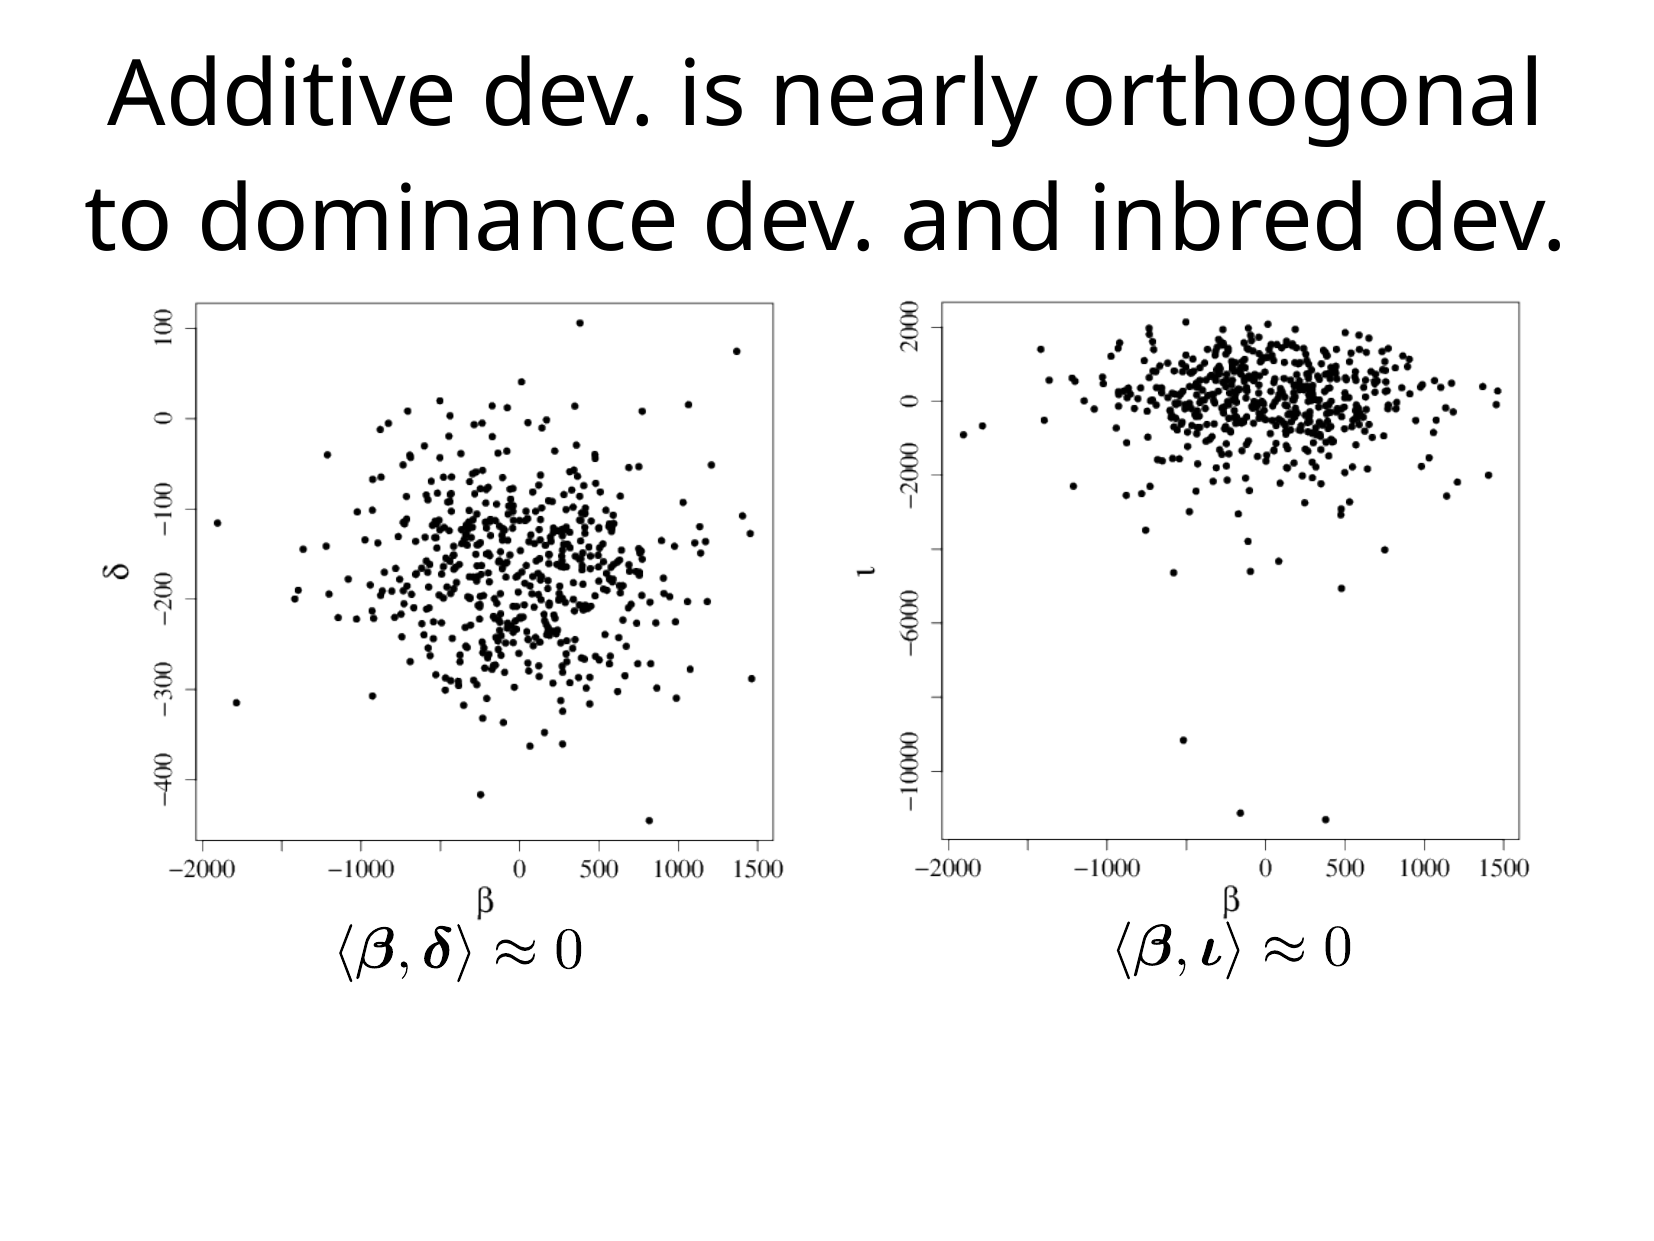

# Additive dev. is nearly orthogonal to dominance dev. and inbred dev.